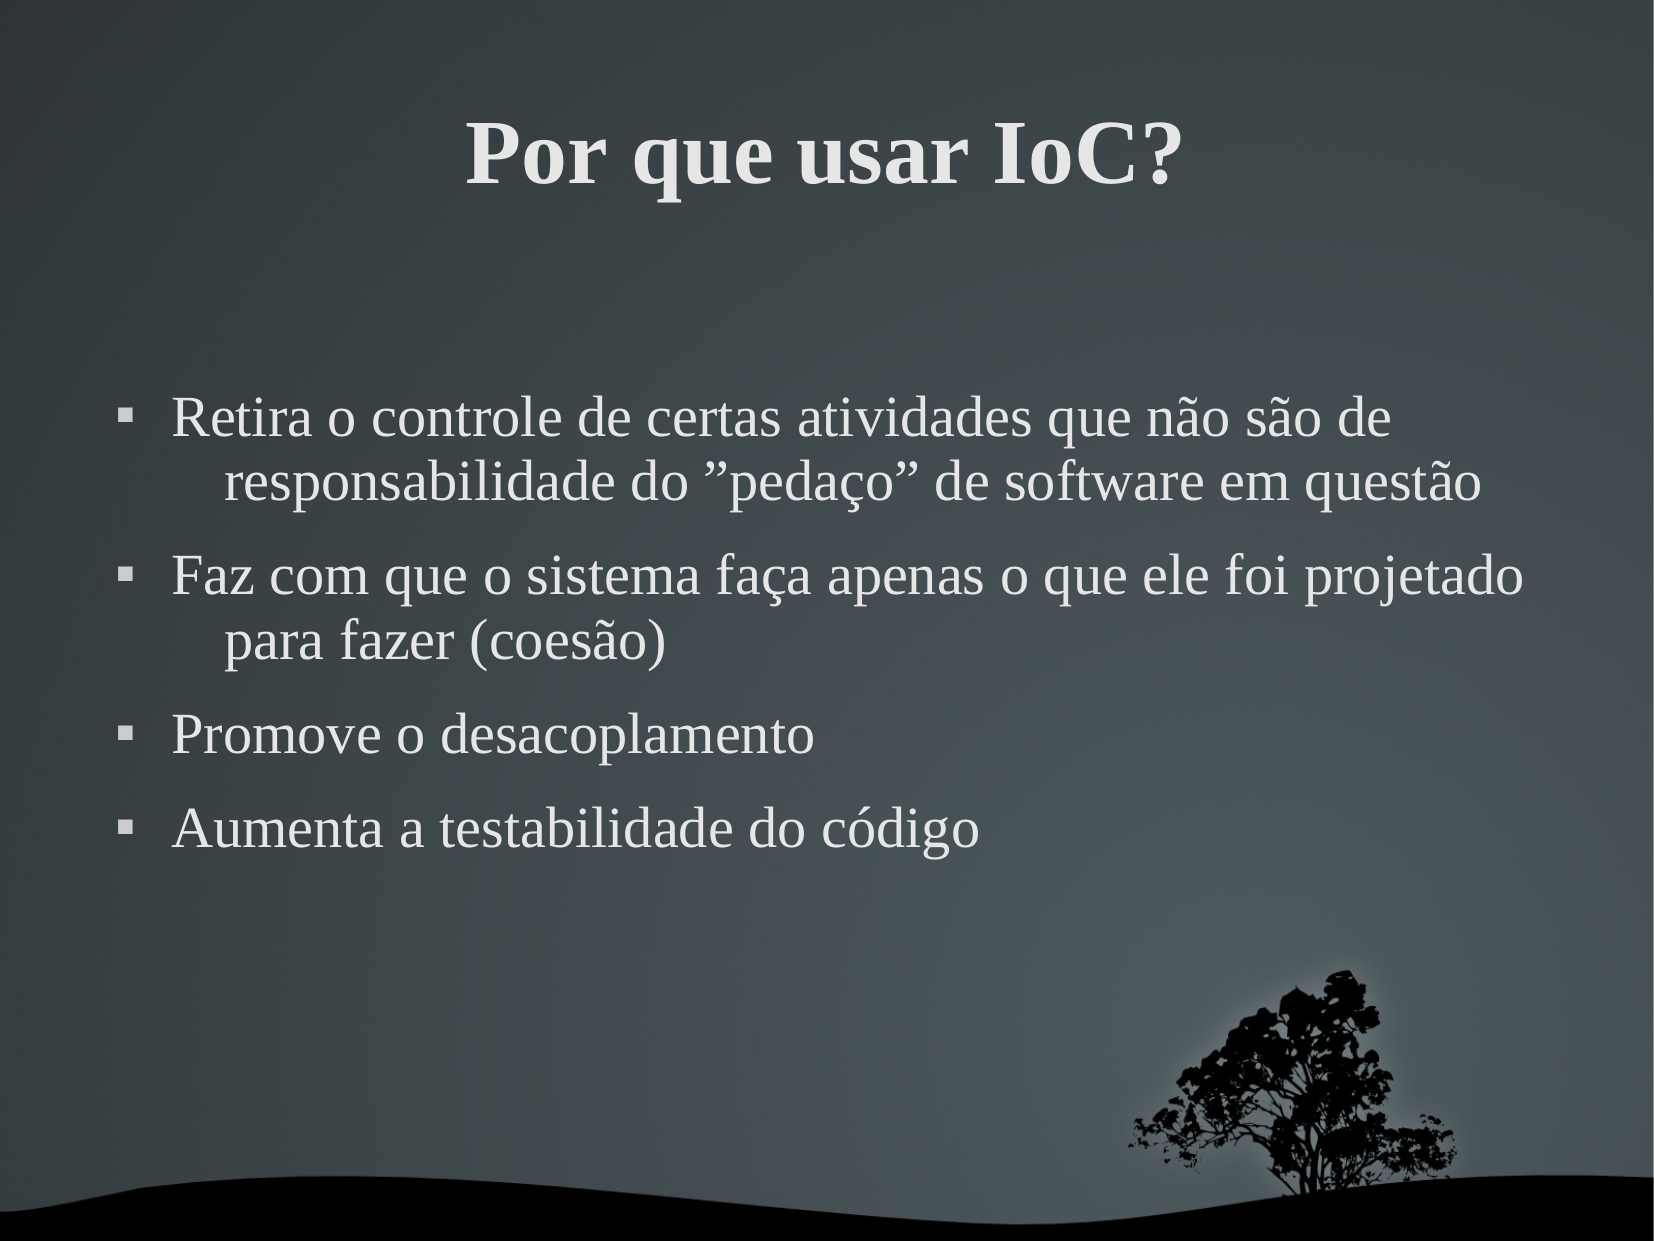

# Por que usar IoC?
Retira o controle de certas atividades que não são de responsabilidade do ”pedaço” de software em questão
Faz com que o sistema faça apenas o que ele foi projetado para fazer (coesão)
Promove o desacoplamento
Aumenta a testabilidade do código